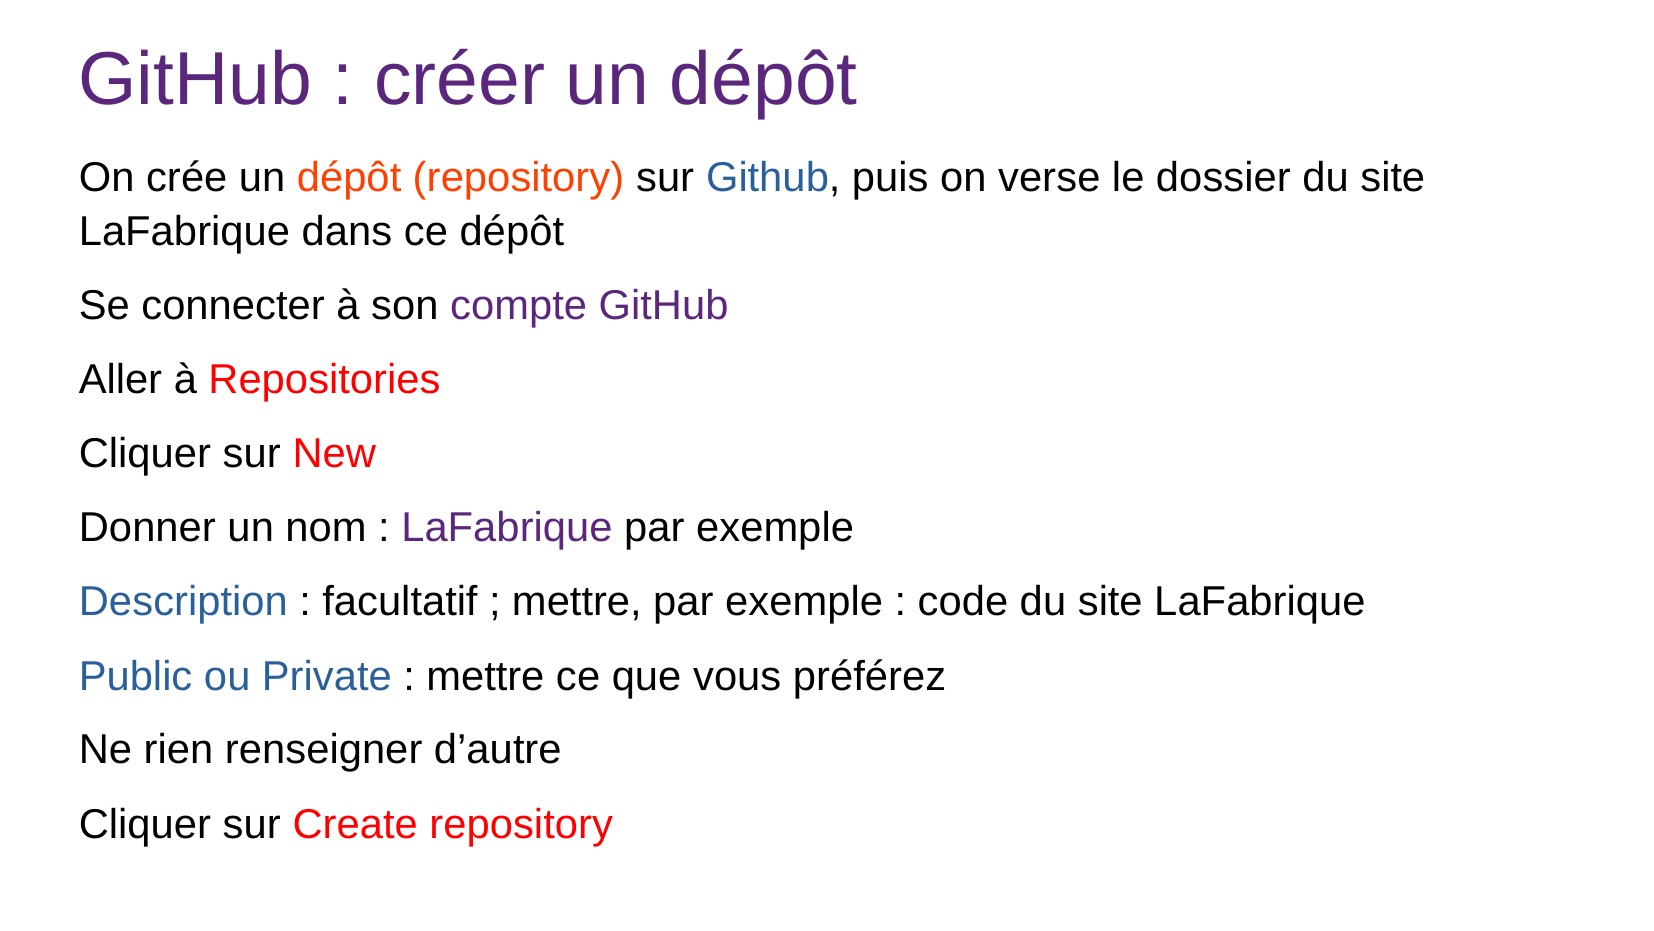

# GitHub : créer un dépôt
On crée un dépôt (repository) sur Github, puis on verse le dossier du site LaFabrique dans ce dépôt
Se connecter à son compte GitHub
Aller à Repositories
Cliquer sur New
Donner un nom : LaFabrique par exemple
Description : facultatif ; mettre, par exemple : code du site LaFabrique
Public ou Private : mettre ce que vous préférez
Ne rien renseigner d’autre
Cliquer sur Create repository